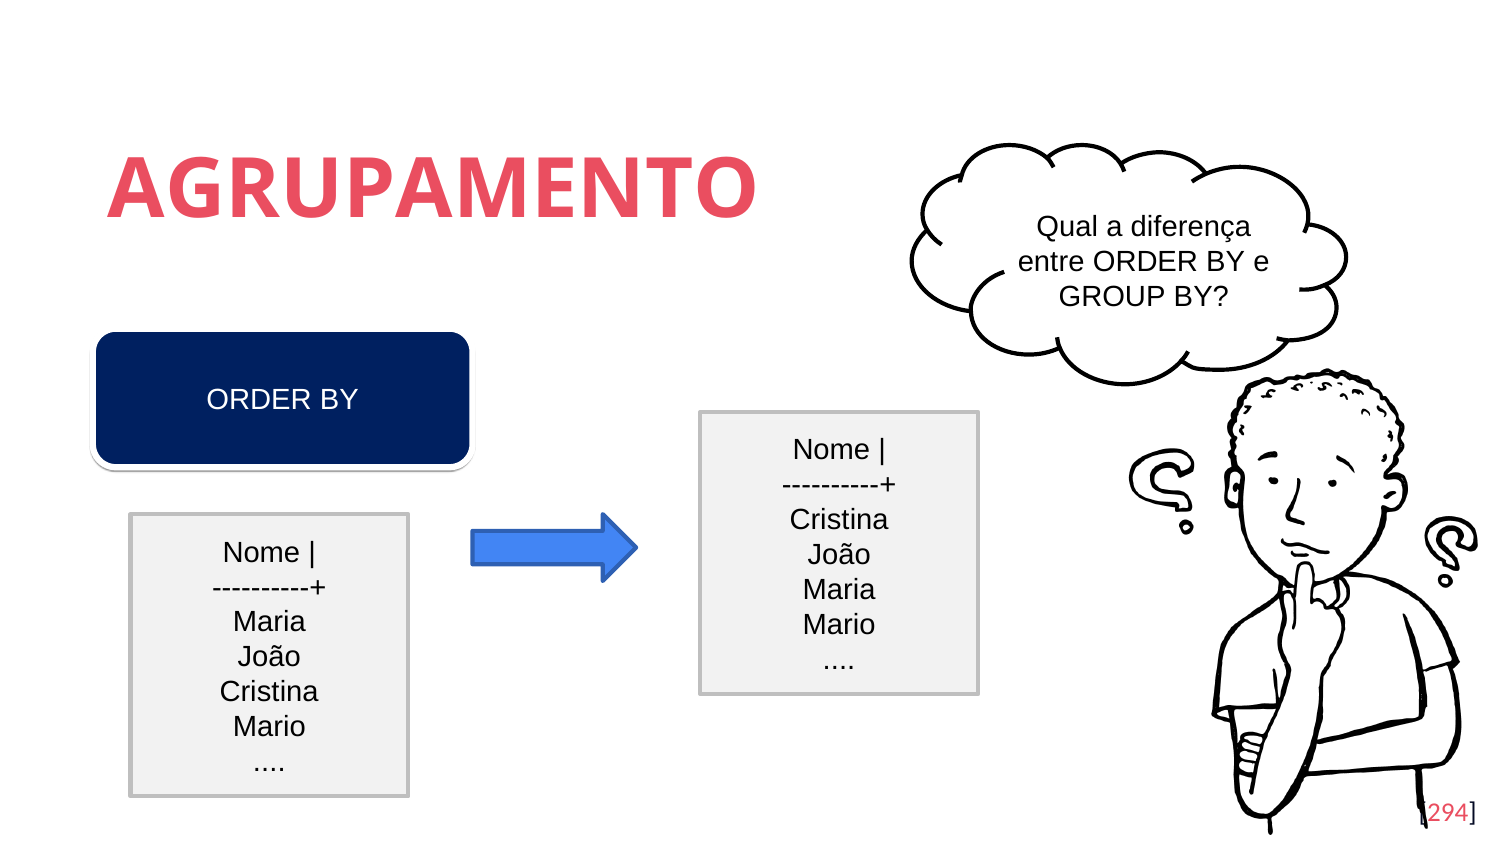

AGRUPAMENTO
Qual a diferença entre ORDER BY e GROUP BY?
ORDER BY
Nome |
----------+
Cristina
João
Maria
Mario
....
Nome |
----------+
Maria
João
Cristina
Mario
....